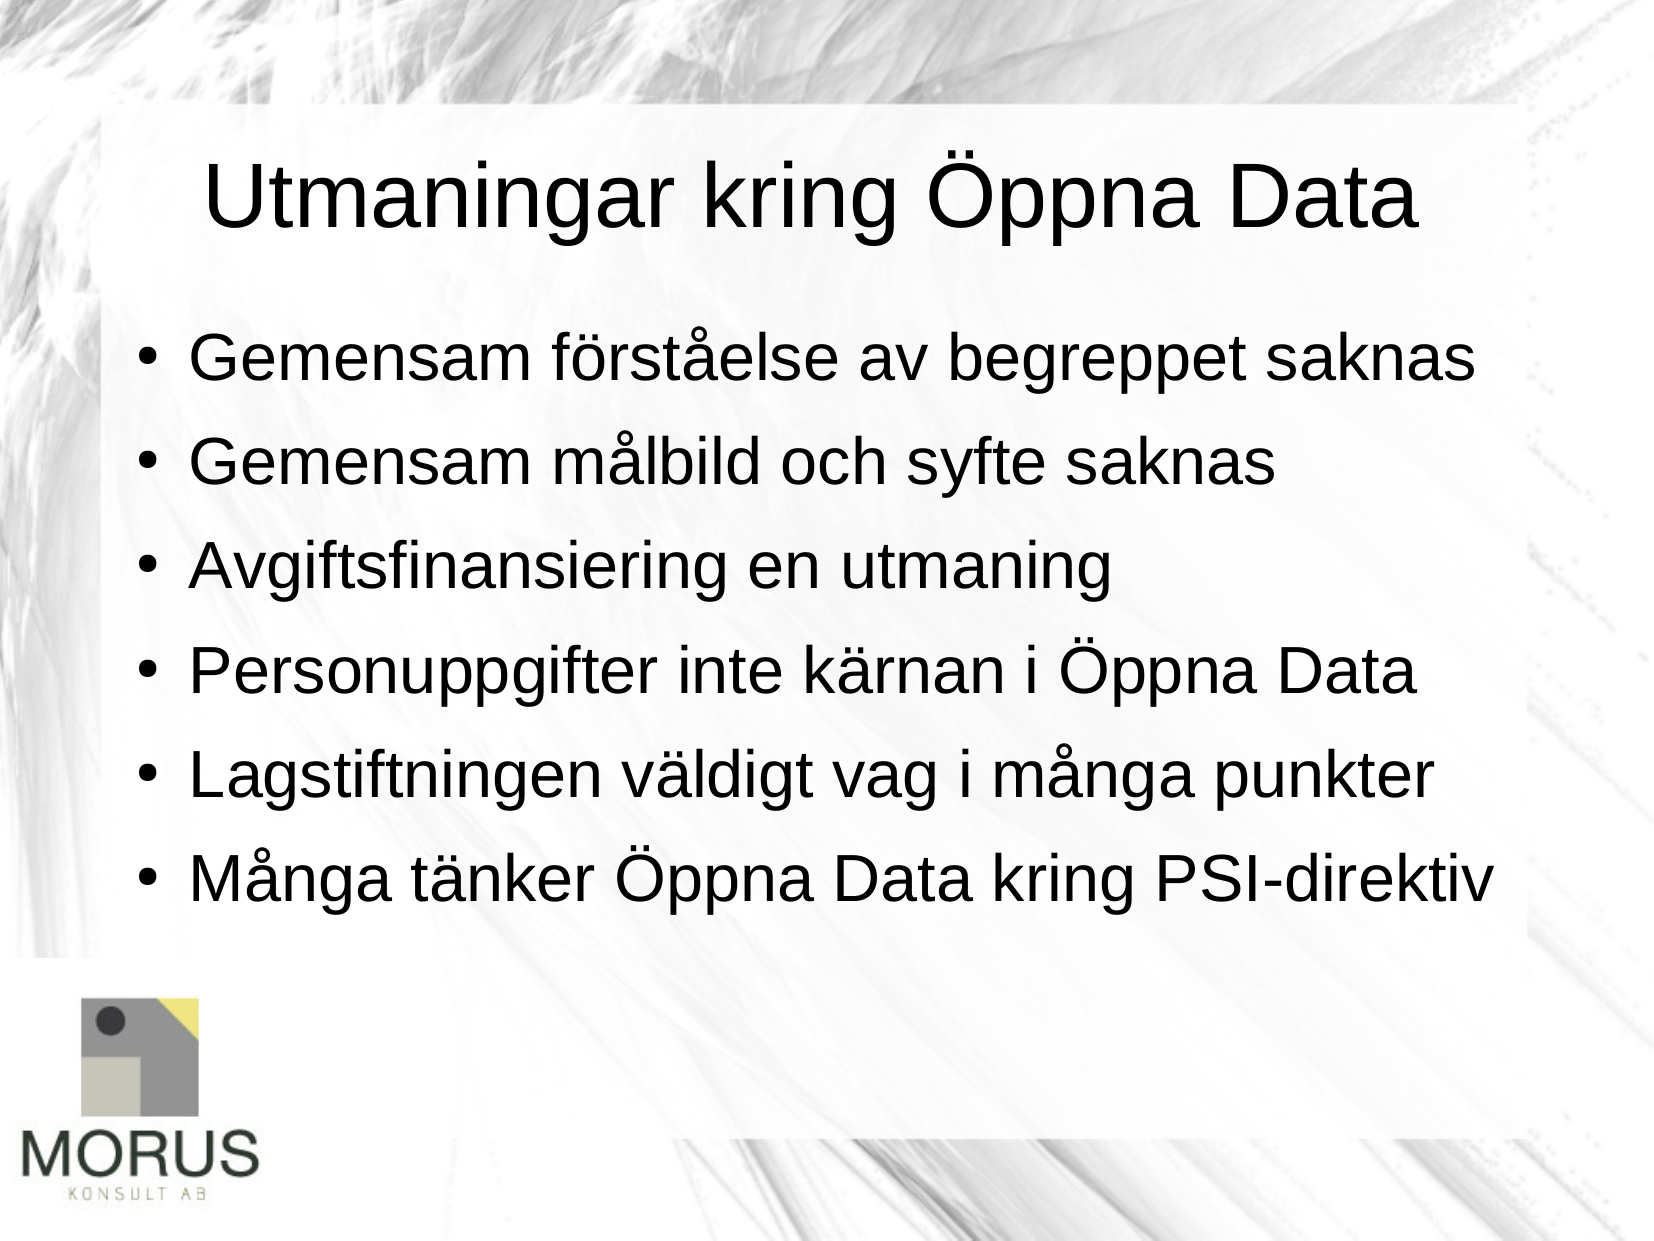

# Utmaningar kring Öppna Data
Gemensam förståelse av begreppet saknas
Gemensam målbild och syfte saknas
Avgiftsfinansiering en utmaning
Personuppgifter inte kärnan i Öppna Data
Lagstiftningen väldigt vag i många punkter
Många tänker Öppna Data kring PSI-direktiv